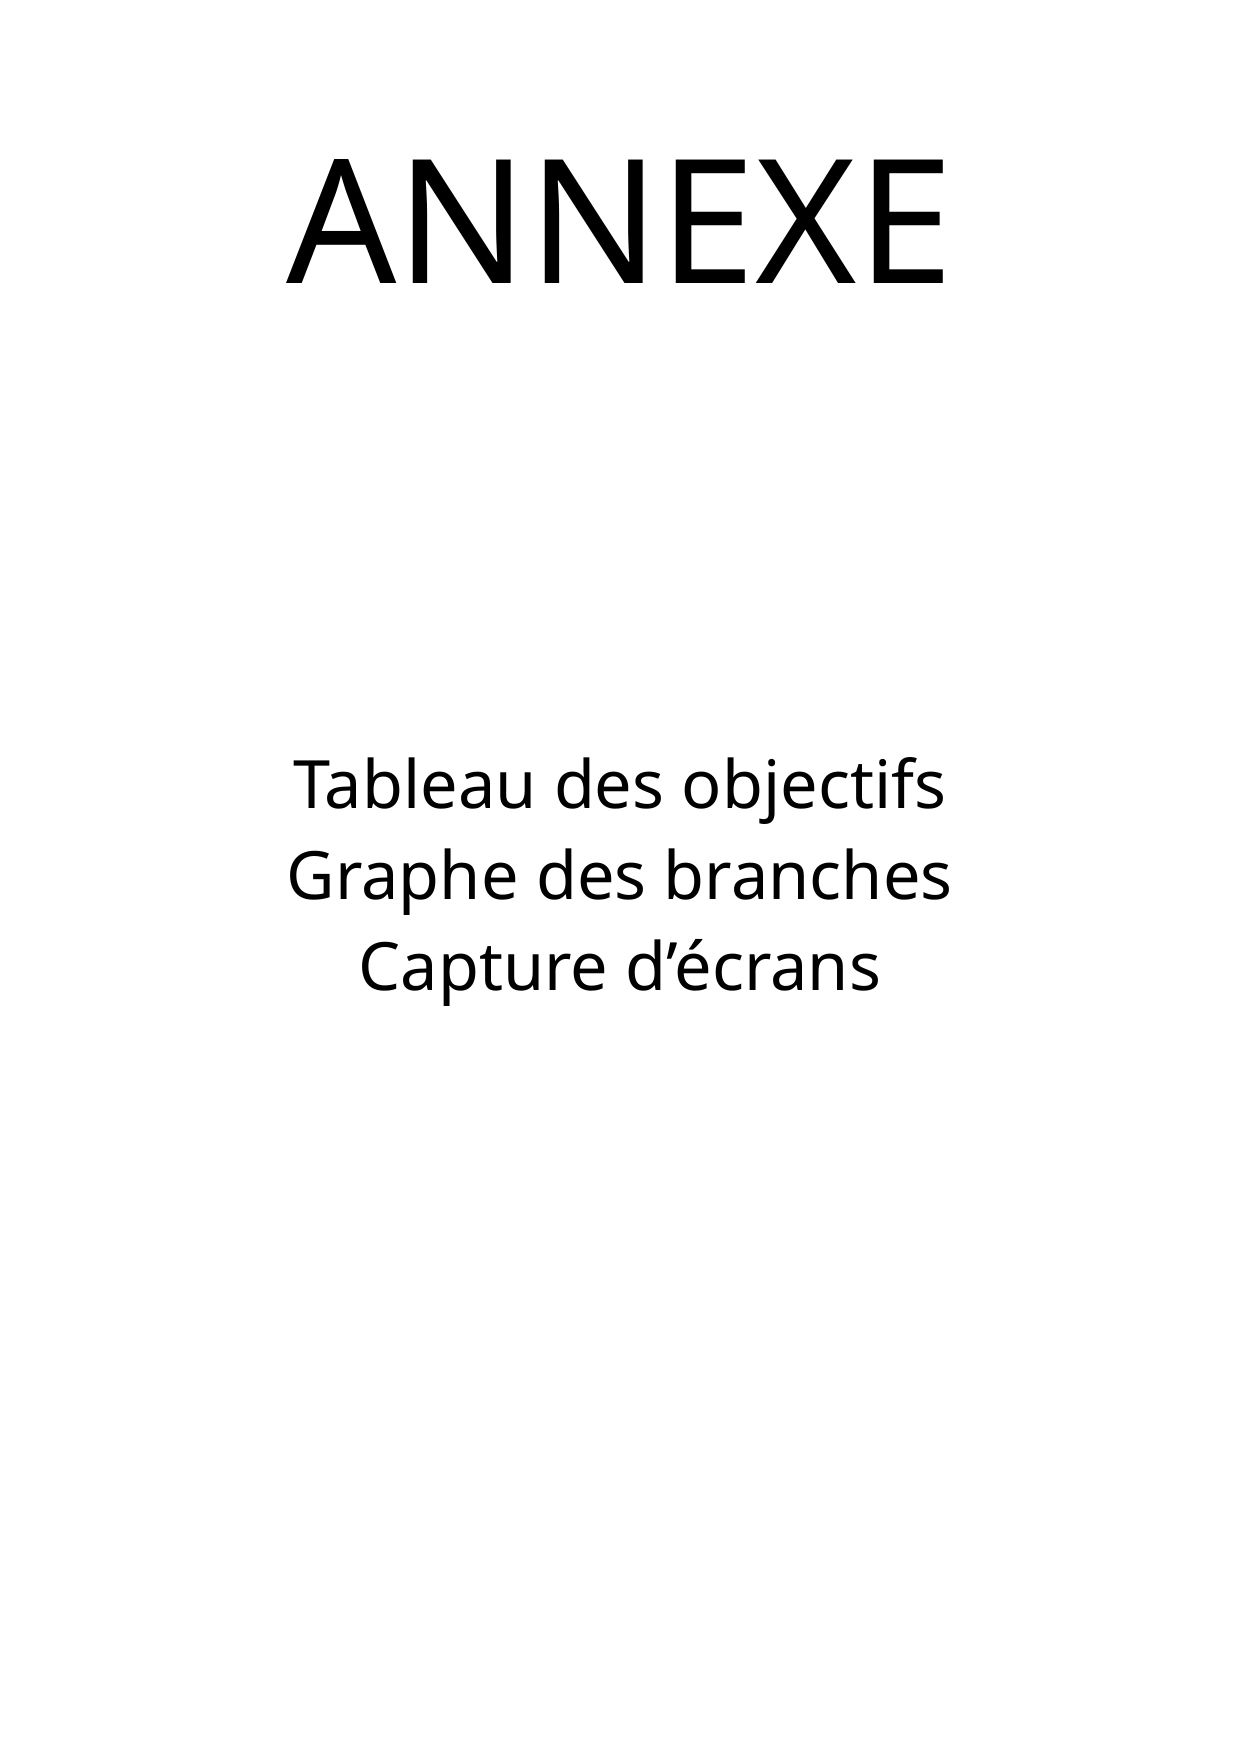

# ANNEXE
Tableau des objectifs
Graphe des branches
Capture d’écrans